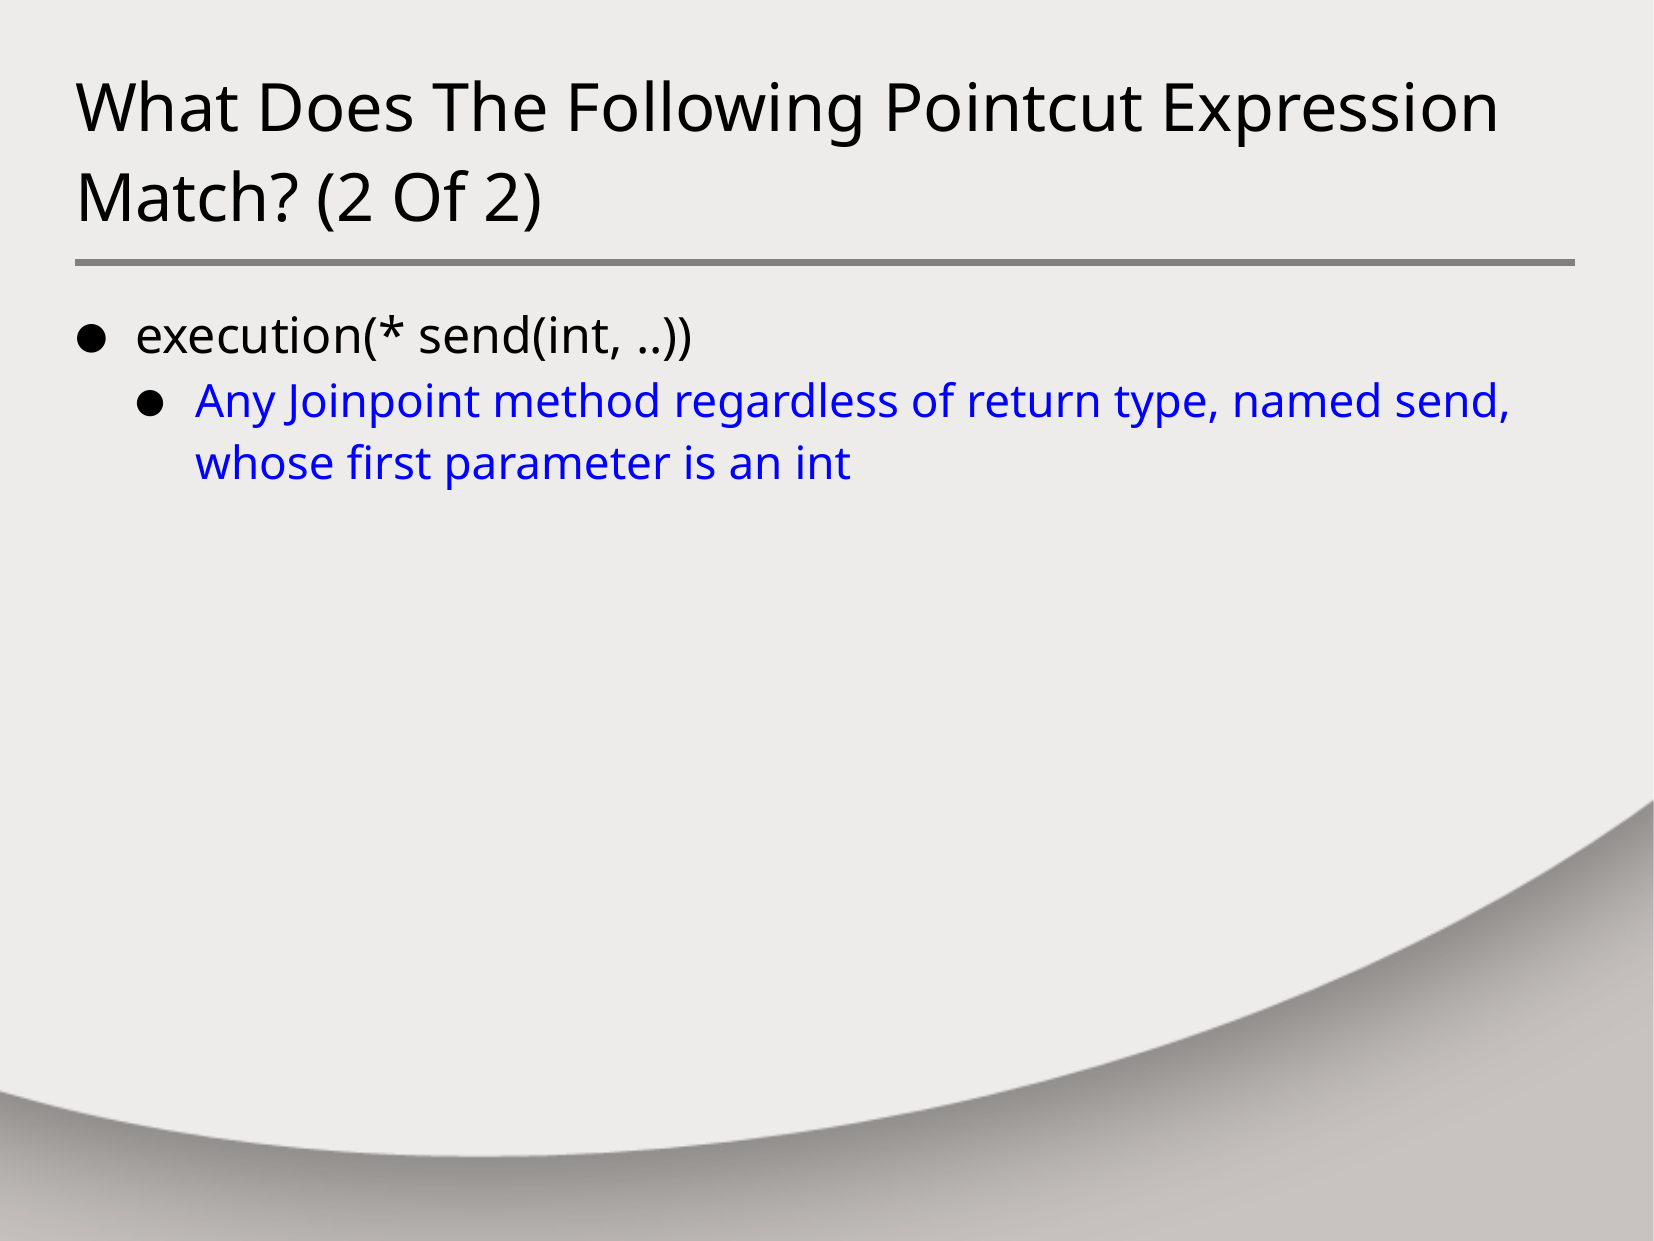

# What Does The Following Pointcut Expression Match? (2 Of 2)
execution(* send(int, ..))
Any Joinpoint method regardless of return type, named send, whose first parameter is an int